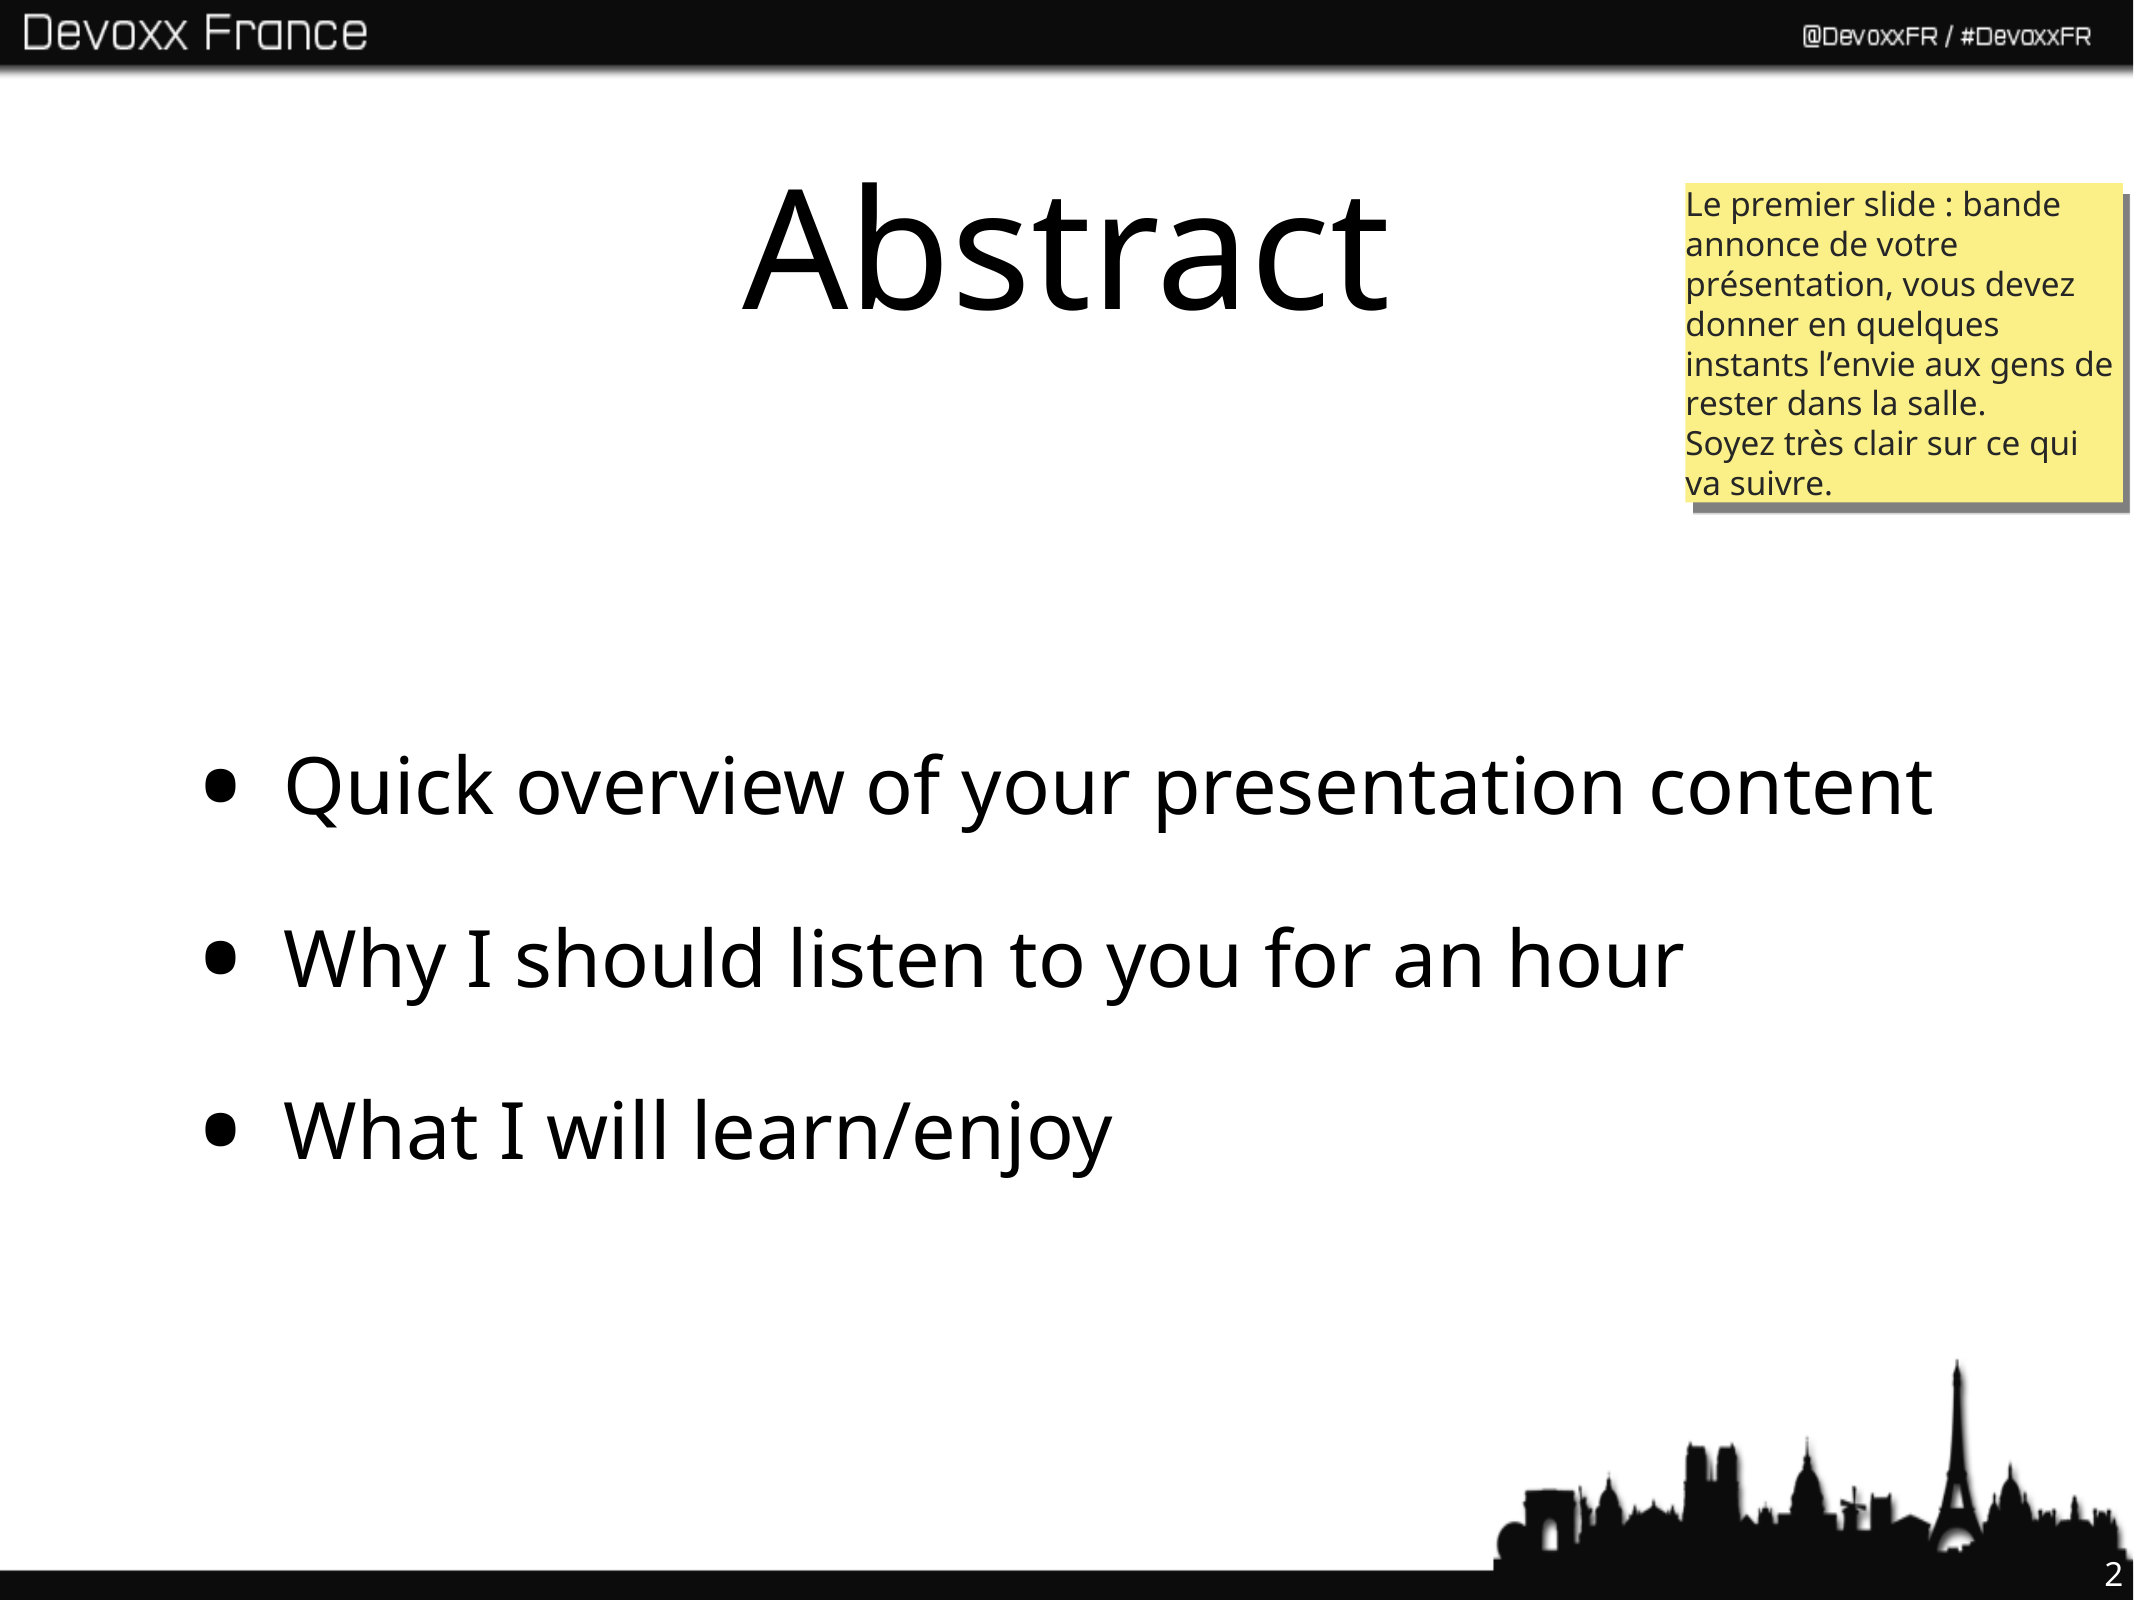

# Abstract
Le premier slide : bande annonce de votre présentation, vous devez donner en quelques instants l’envie aux gens de rester dans la salle.
Soyez très clair sur ce qui va suivre.
Quick overview of your presentation content
Why I should listen to you for an hour
What I will learn/enjoy
2